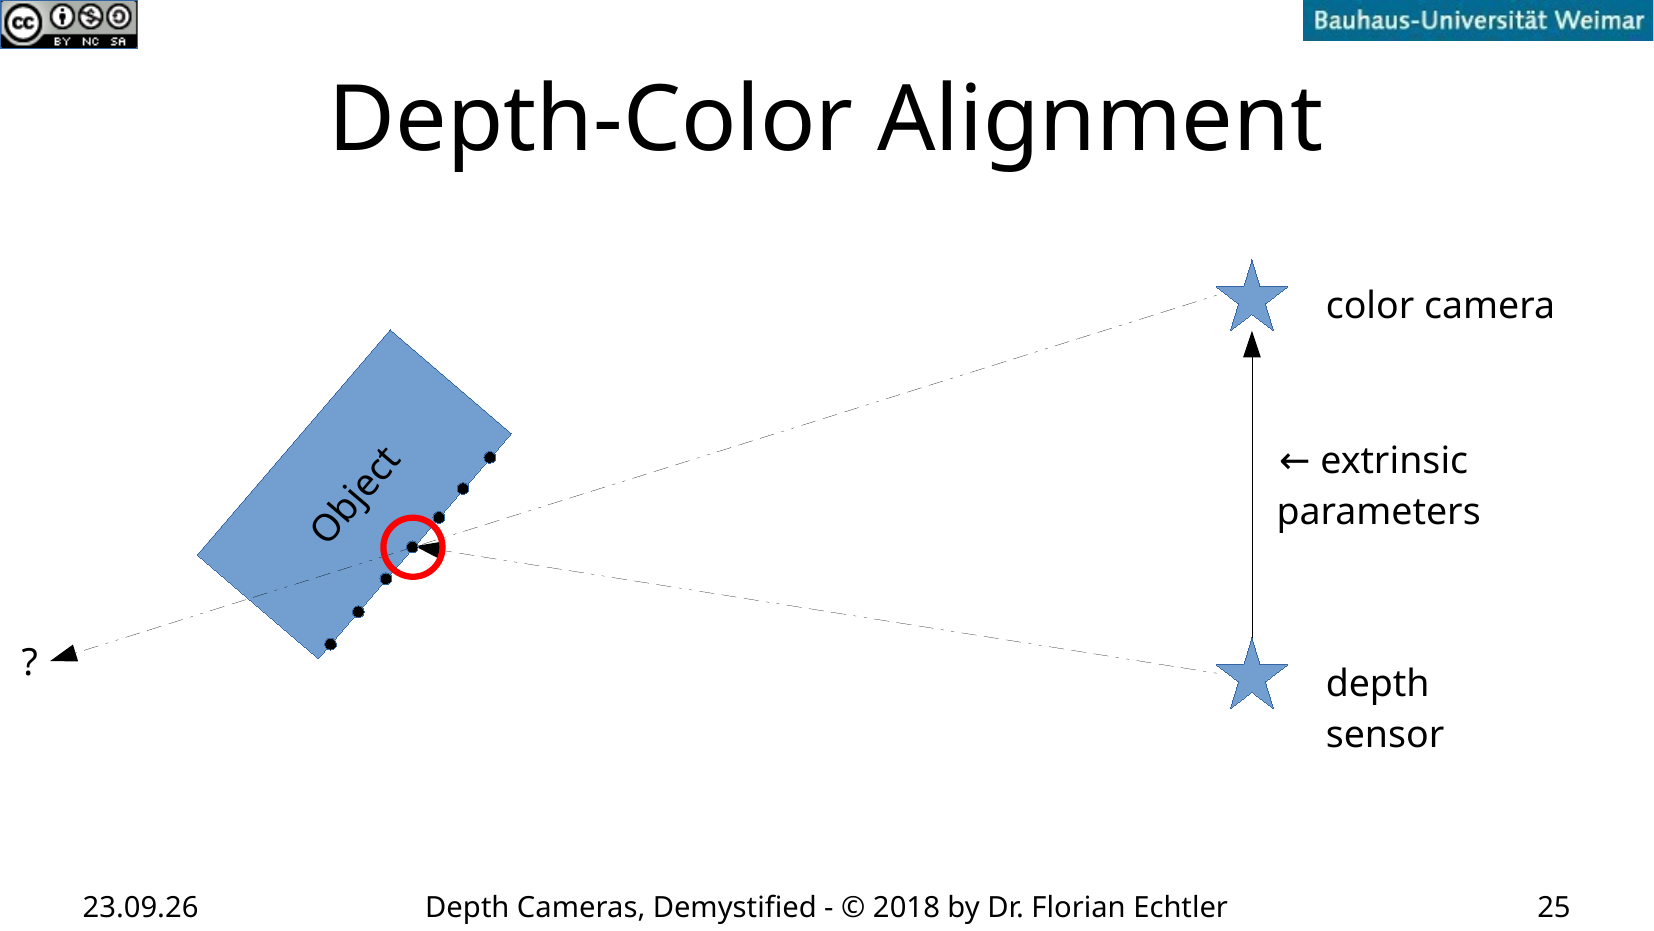

# Depth-Color Alignment
color camera
Object
?
depth sensor
Depth Cameras, Demystified - © 2018 by Dr. Florian Echtler
25